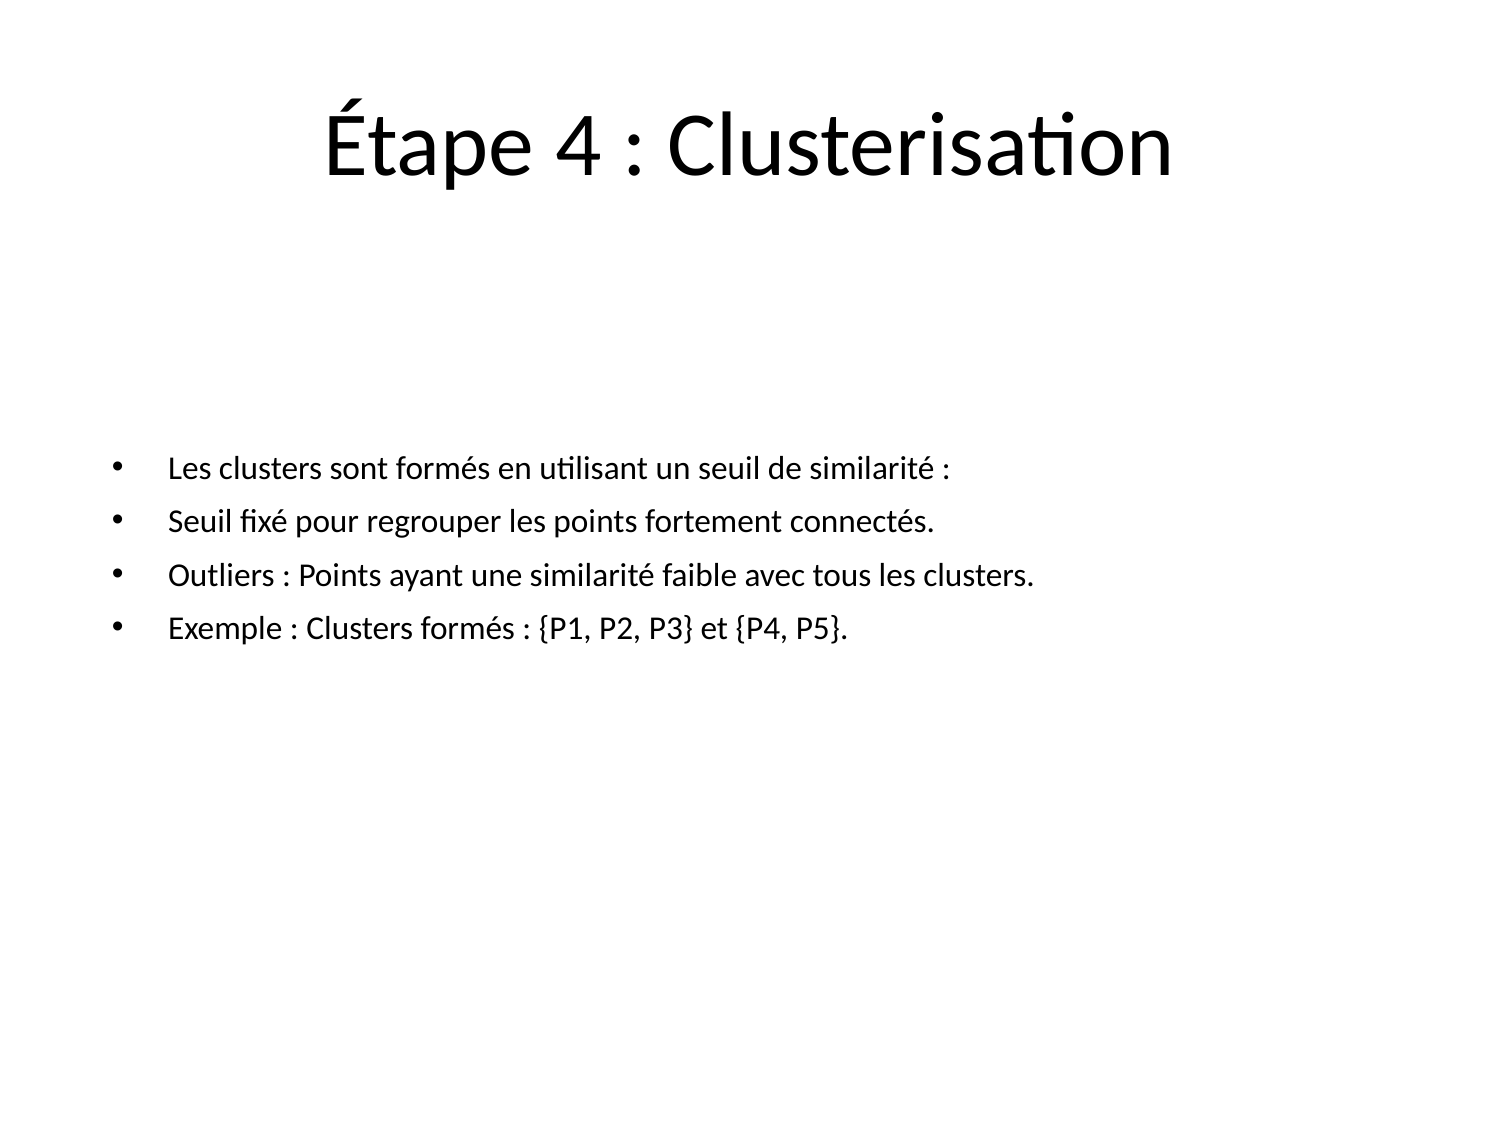

# Étape 4 : Clusterisation
Les clusters sont formés en utilisant un seuil de similarité :
Seuil fixé pour regrouper les points fortement connectés.
Outliers : Points ayant une similarité faible avec tous les clusters.
Exemple : Clusters formés : {P1, P2, P3} et {P4, P5}.